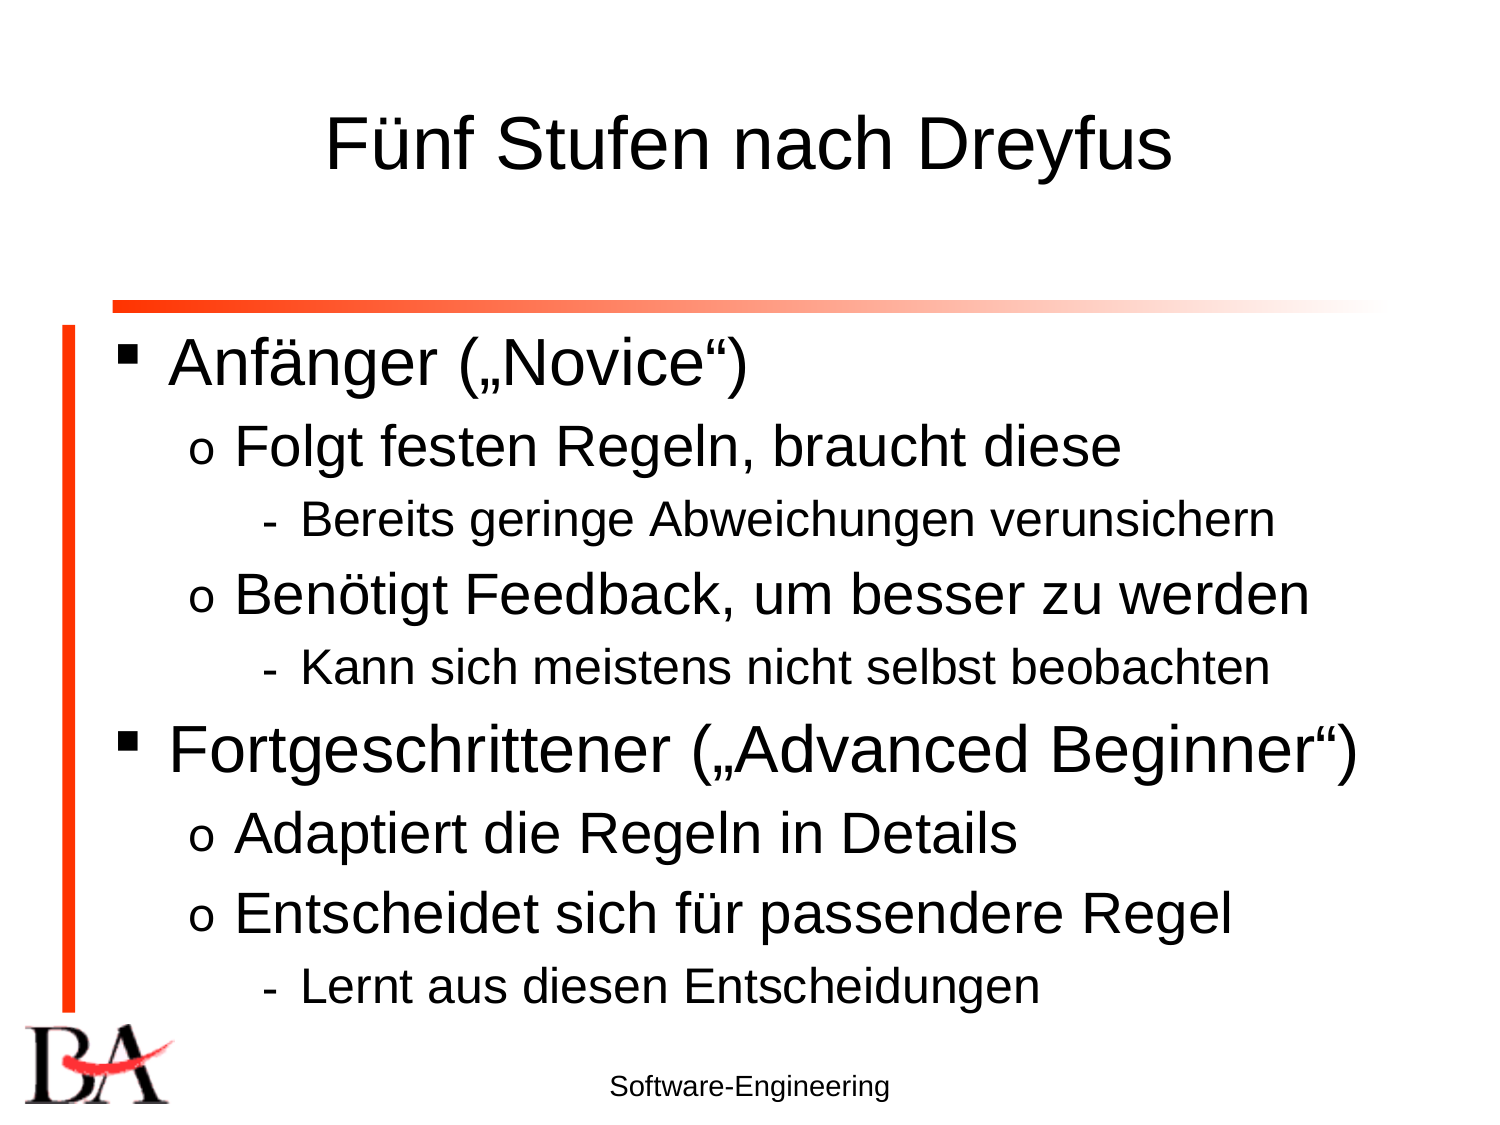

# Fünf Stufen nach Dreyfus
Anfänger („Novice“)
Folgt festen Regeln, braucht diese
Bereits geringe Abweichungen verunsichern
Benötigt Feedback, um besser zu werden
Kann sich meistens nicht selbst beobachten
Fortgeschrittener („Advanced Beginner“)
Adaptiert die Regeln in Details
Entscheidet sich für passendere Regel
Lernt aus diesen Entscheidungen